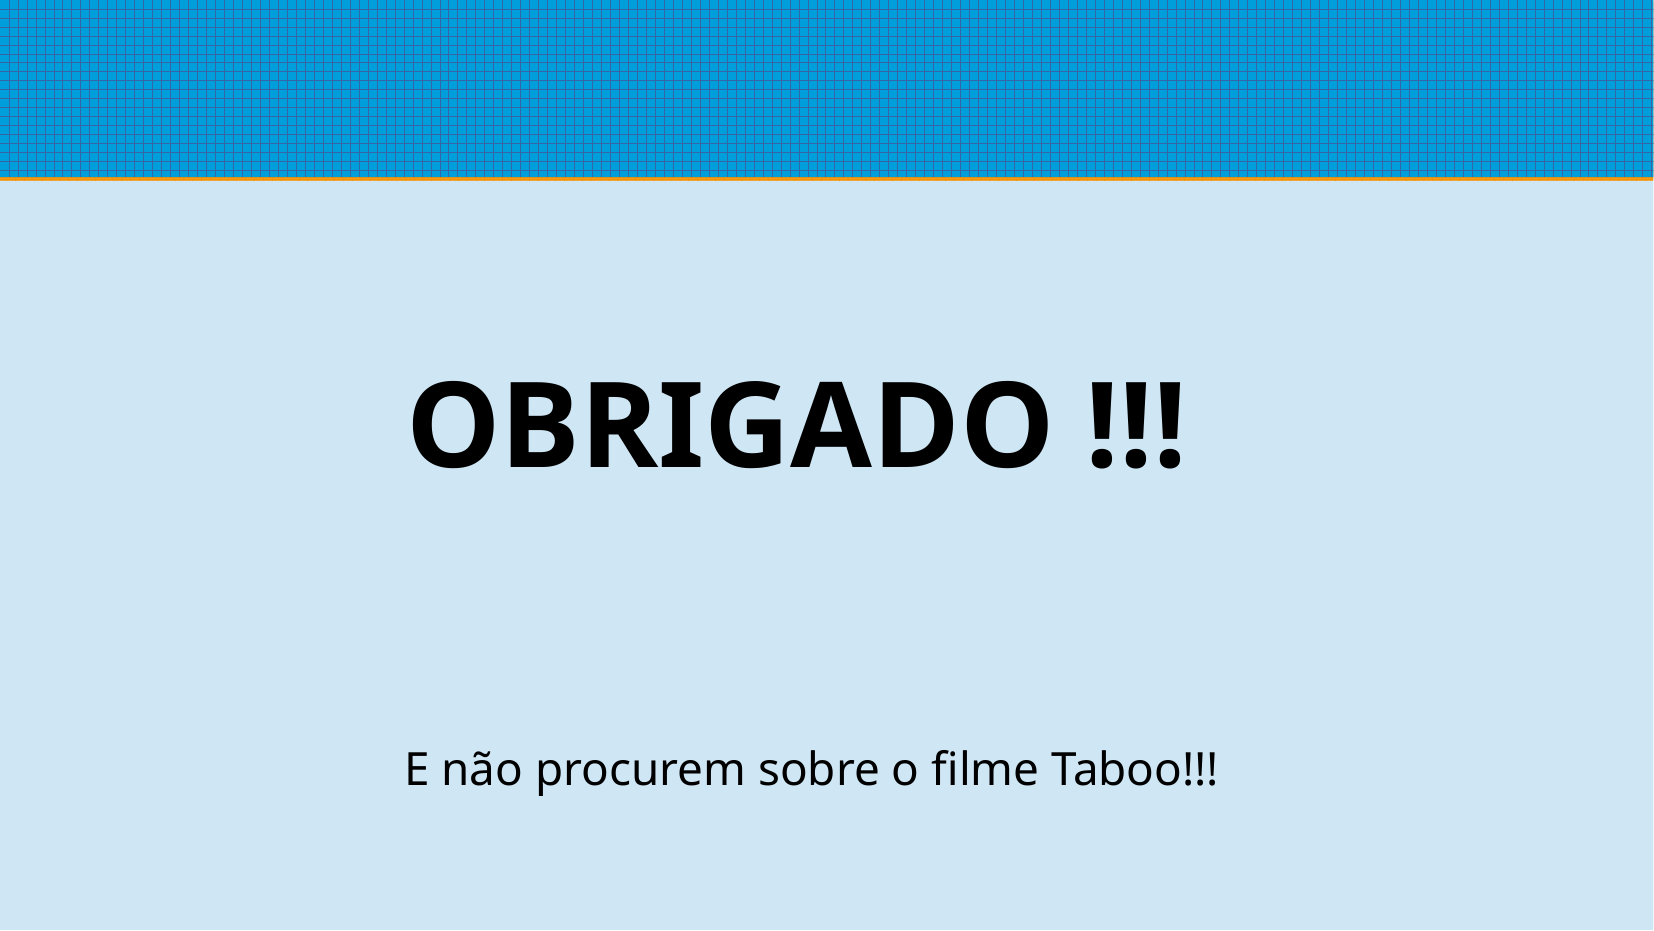

# OBRIGADO !!!
E não procurem sobre o filme Taboo!!!